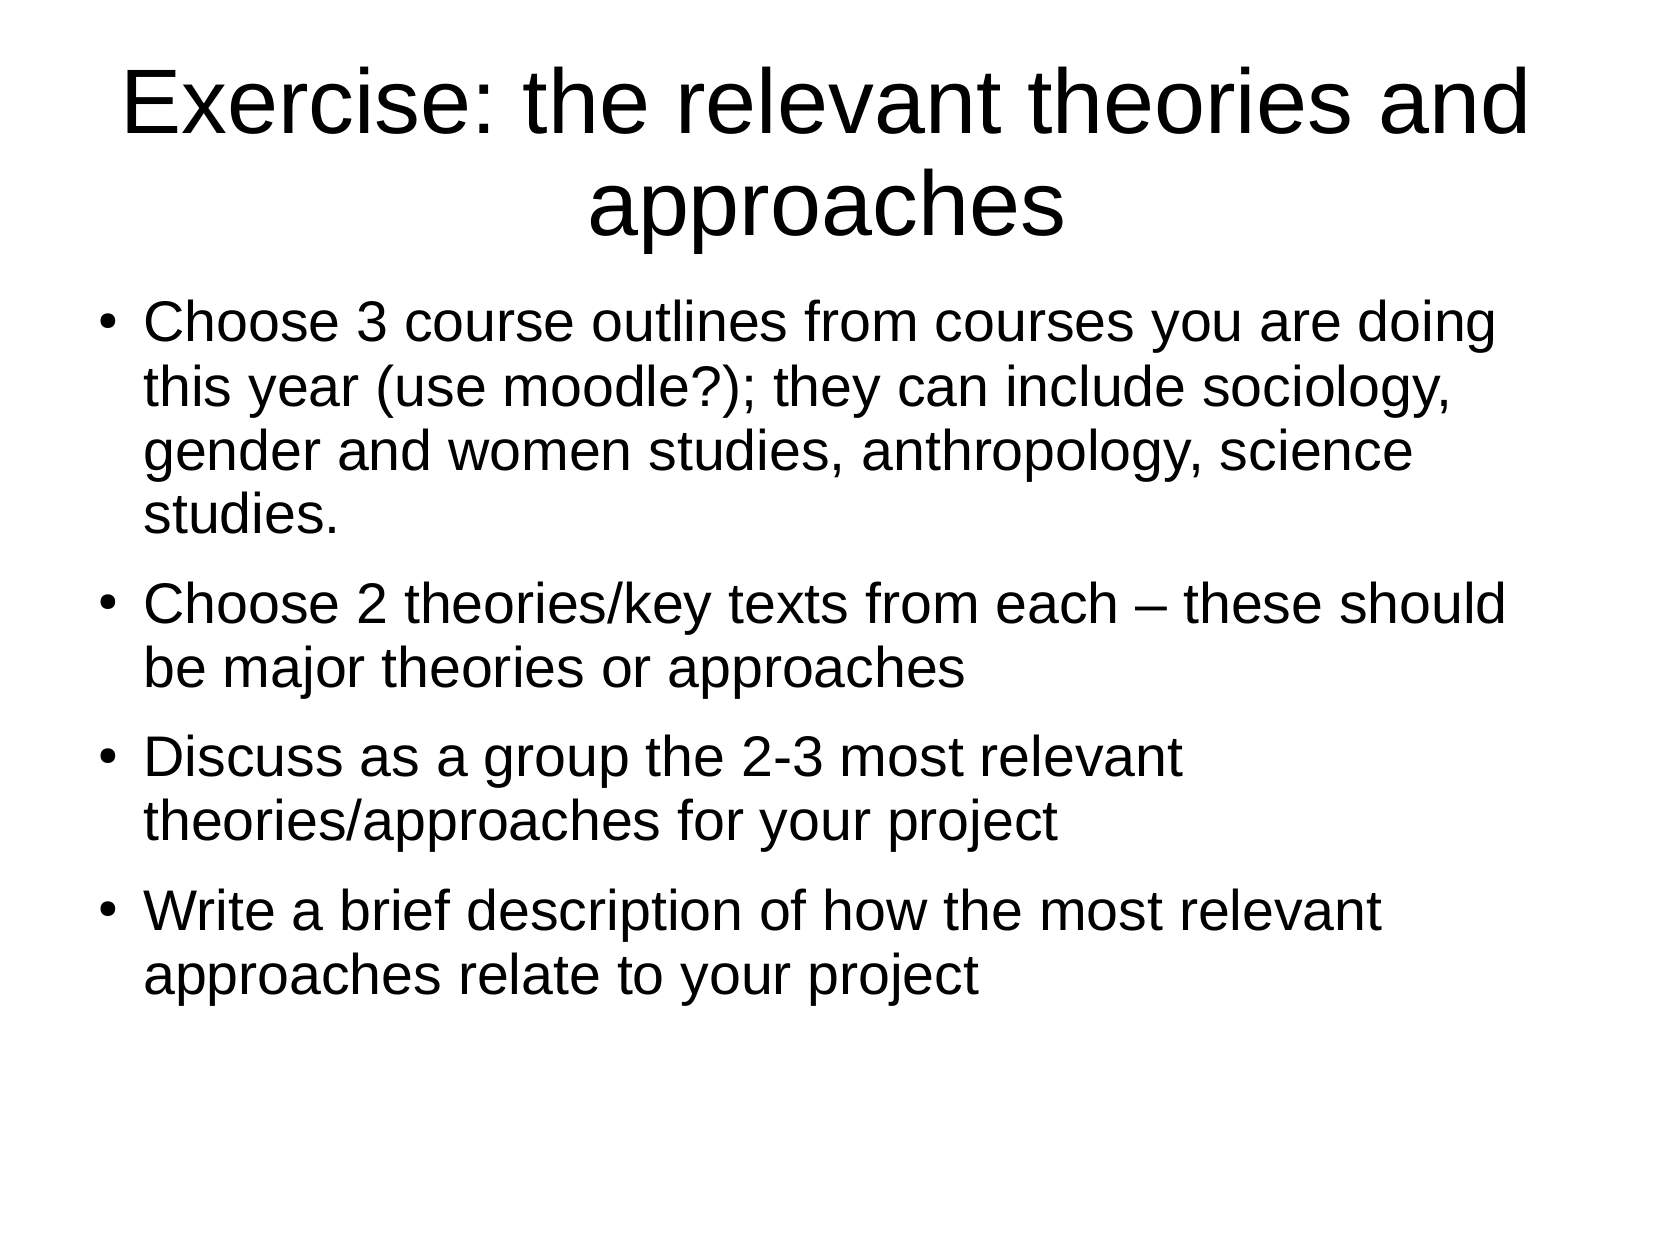

# Exercise: the relevant theories and approaches
Choose 3 course outlines from courses you are doing this year (use moodle?); they can include sociology, gender and women studies, anthropology, science studies.
Choose 2 theories/key texts from each – these should be major theories or approaches
Discuss as a group the 2-3 most relevant theories/approaches for your project
Write a brief description of how the most relevant approaches relate to your project